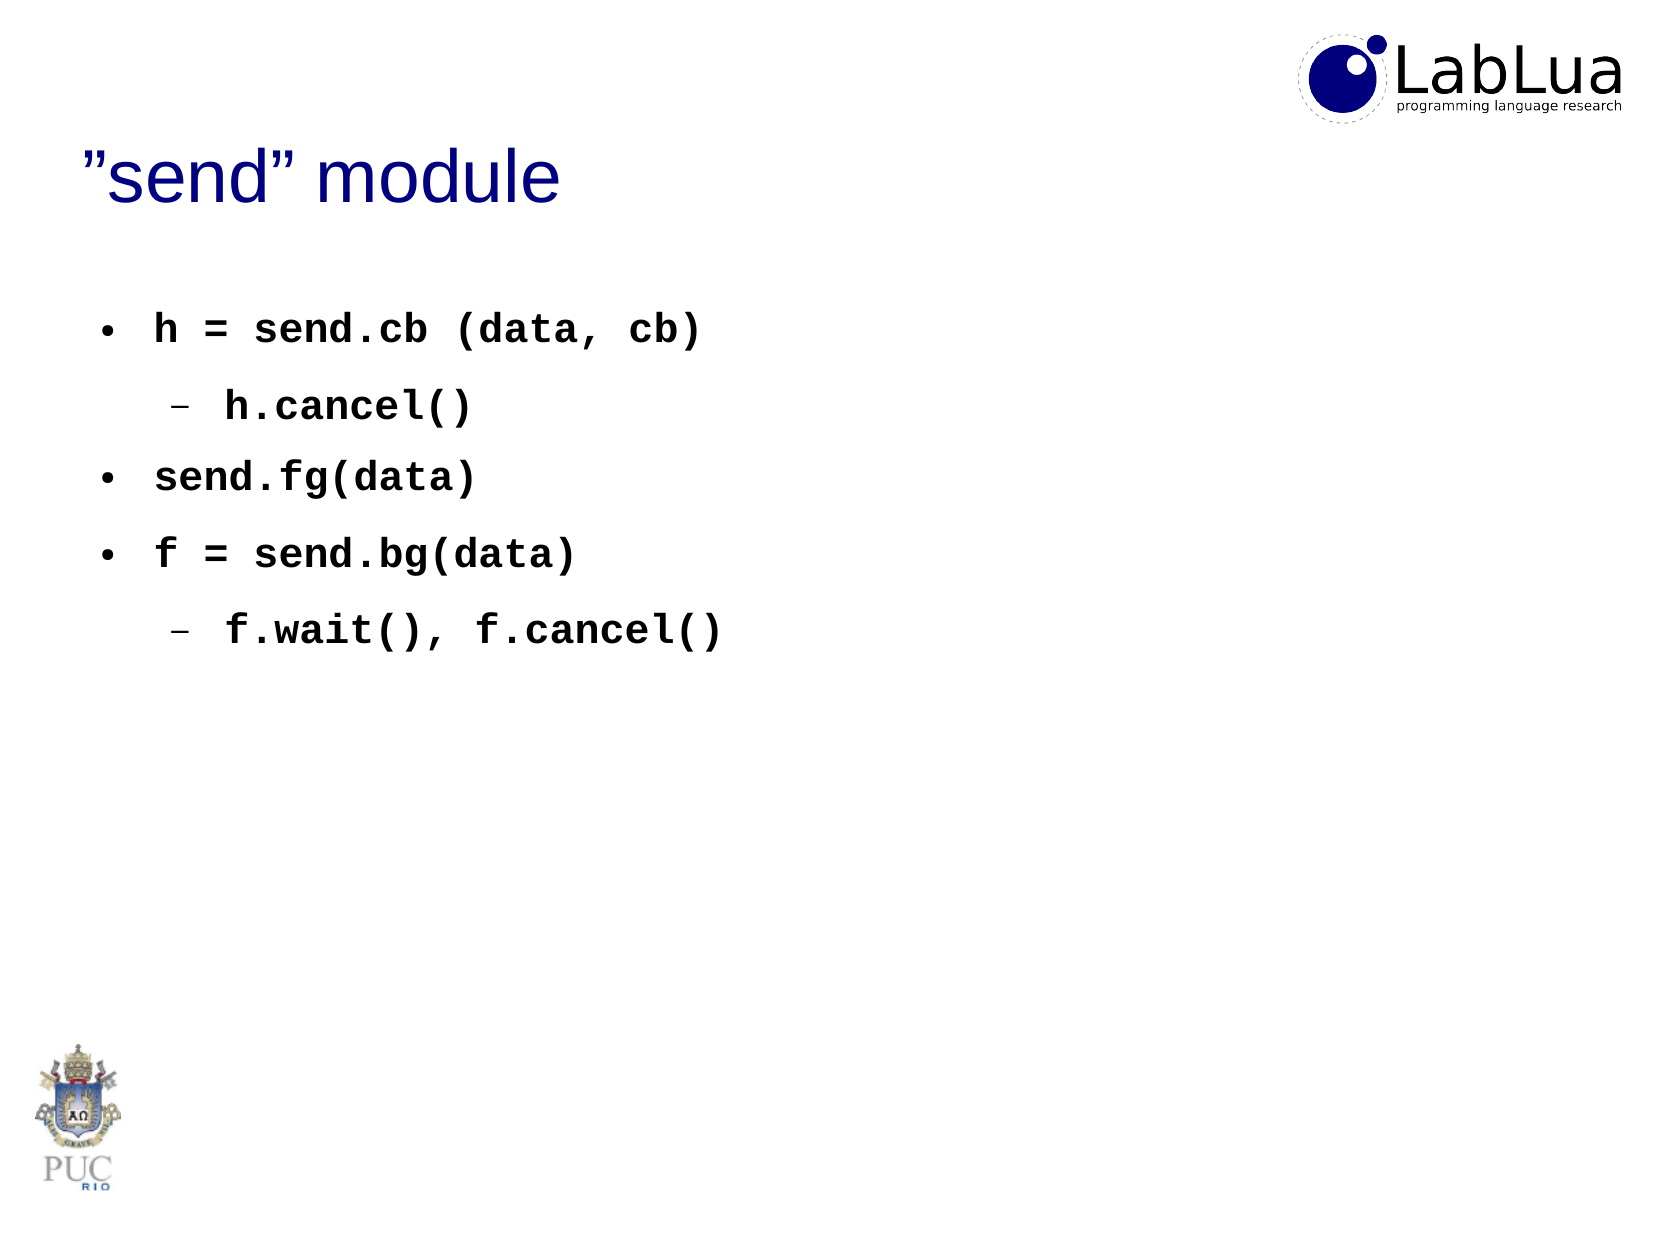

# ”send” module
h = send.cb (data, cb)
h.cancel()
send.fg(data)
f = send.bg(data)
f.wait(), f.cancel()